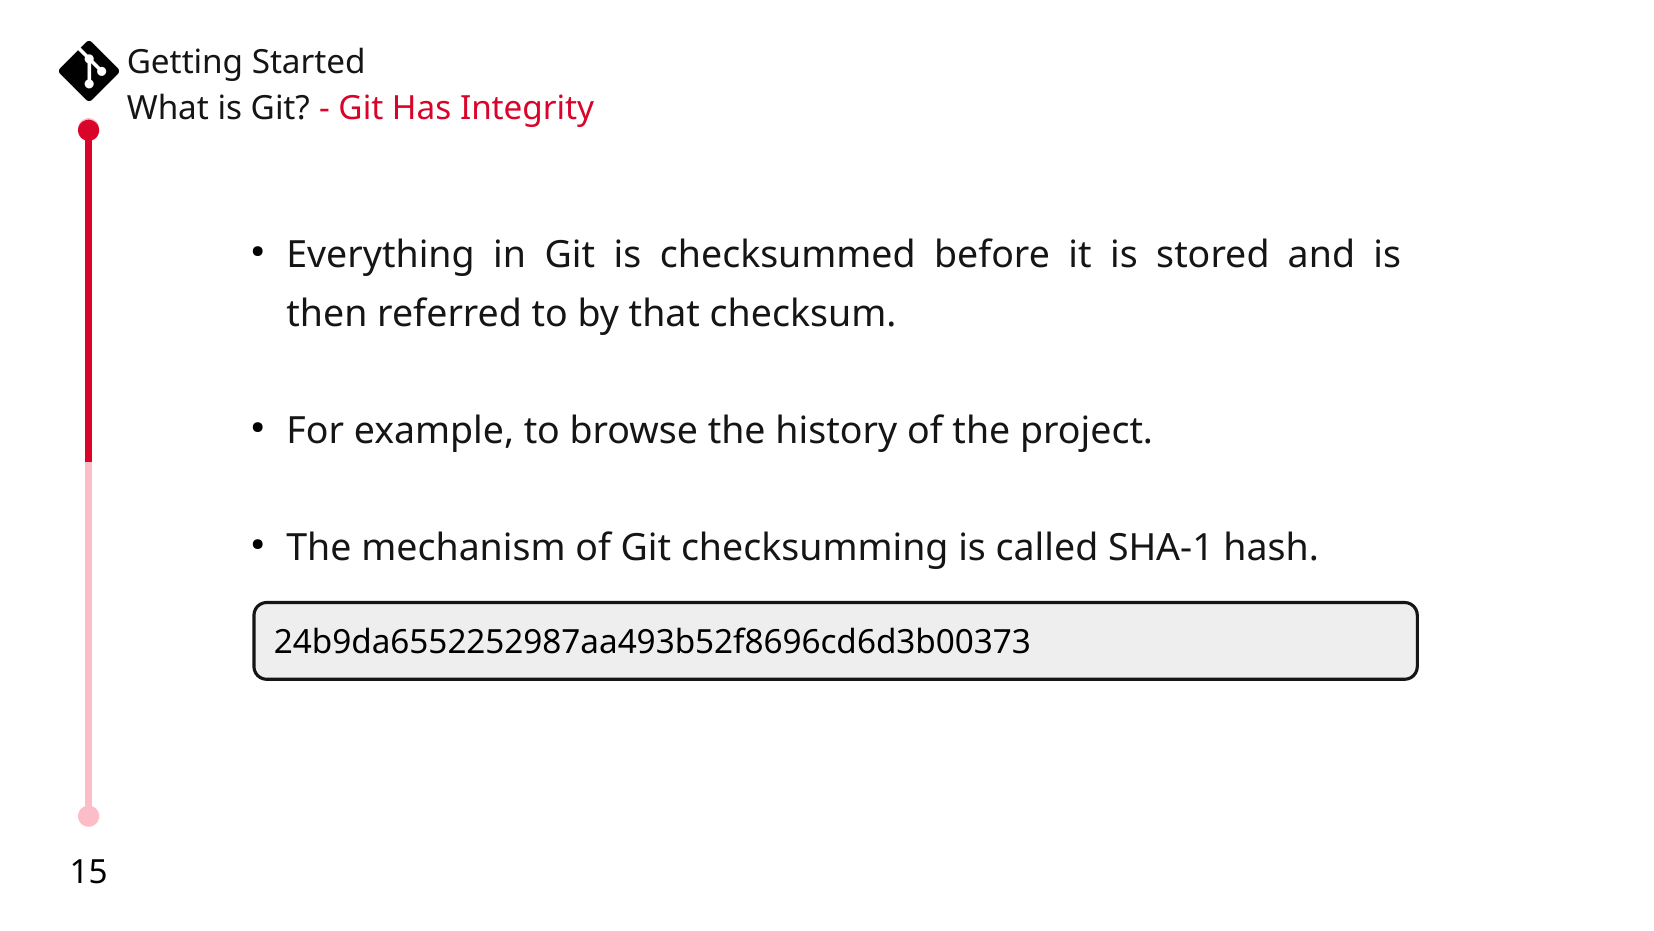

Getting Started
What is Git? - Git Has Integrity
Everything in Git is checksummed before it is stored and is then referred to by that checksum.
For example, to browse the history of the project.
The mechanism of Git checksumming is called SHA-1 hash.
24b9da6552252987aa493b52f8696cd6d3b00373
15